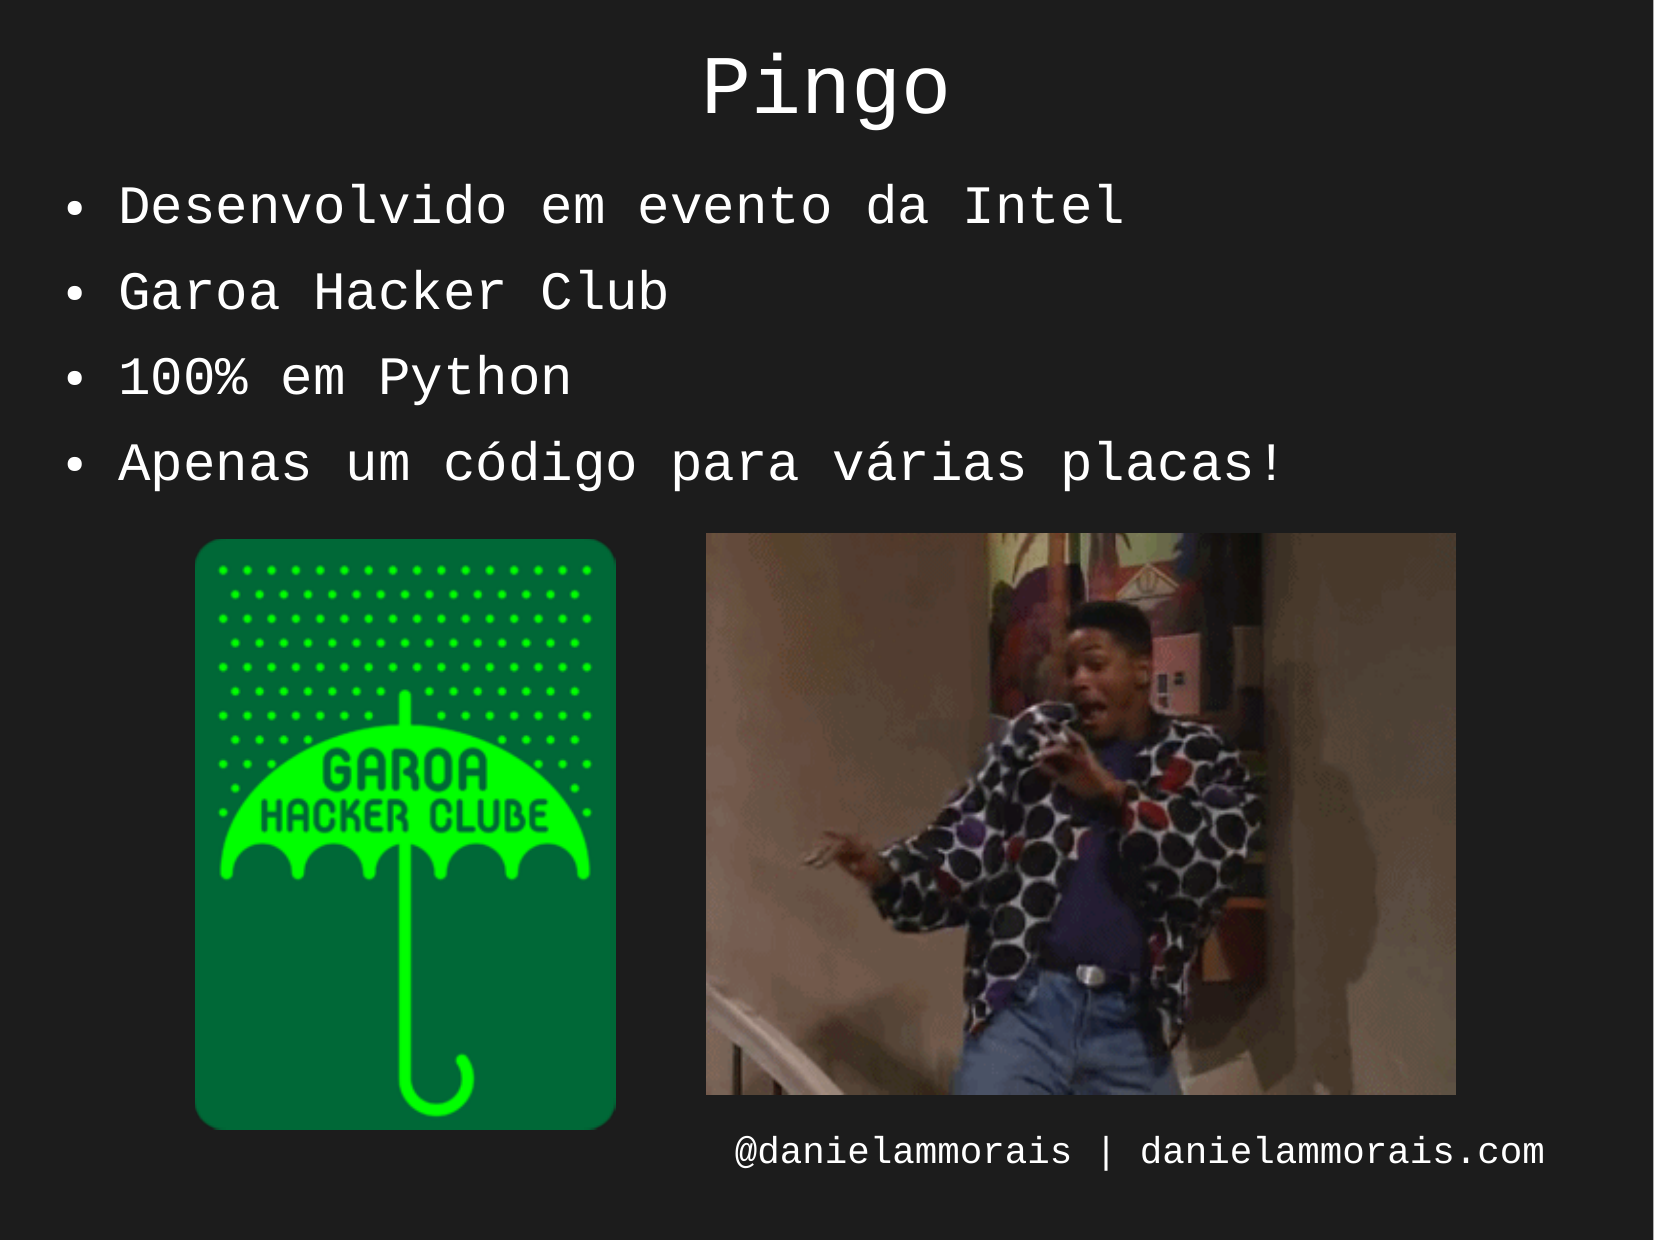

# Pingo
Desenvolvido em evento da Intel
Garoa Hacker Club
100% em Python
Apenas um código para várias placas!
@danielammorais | danielammorais.com